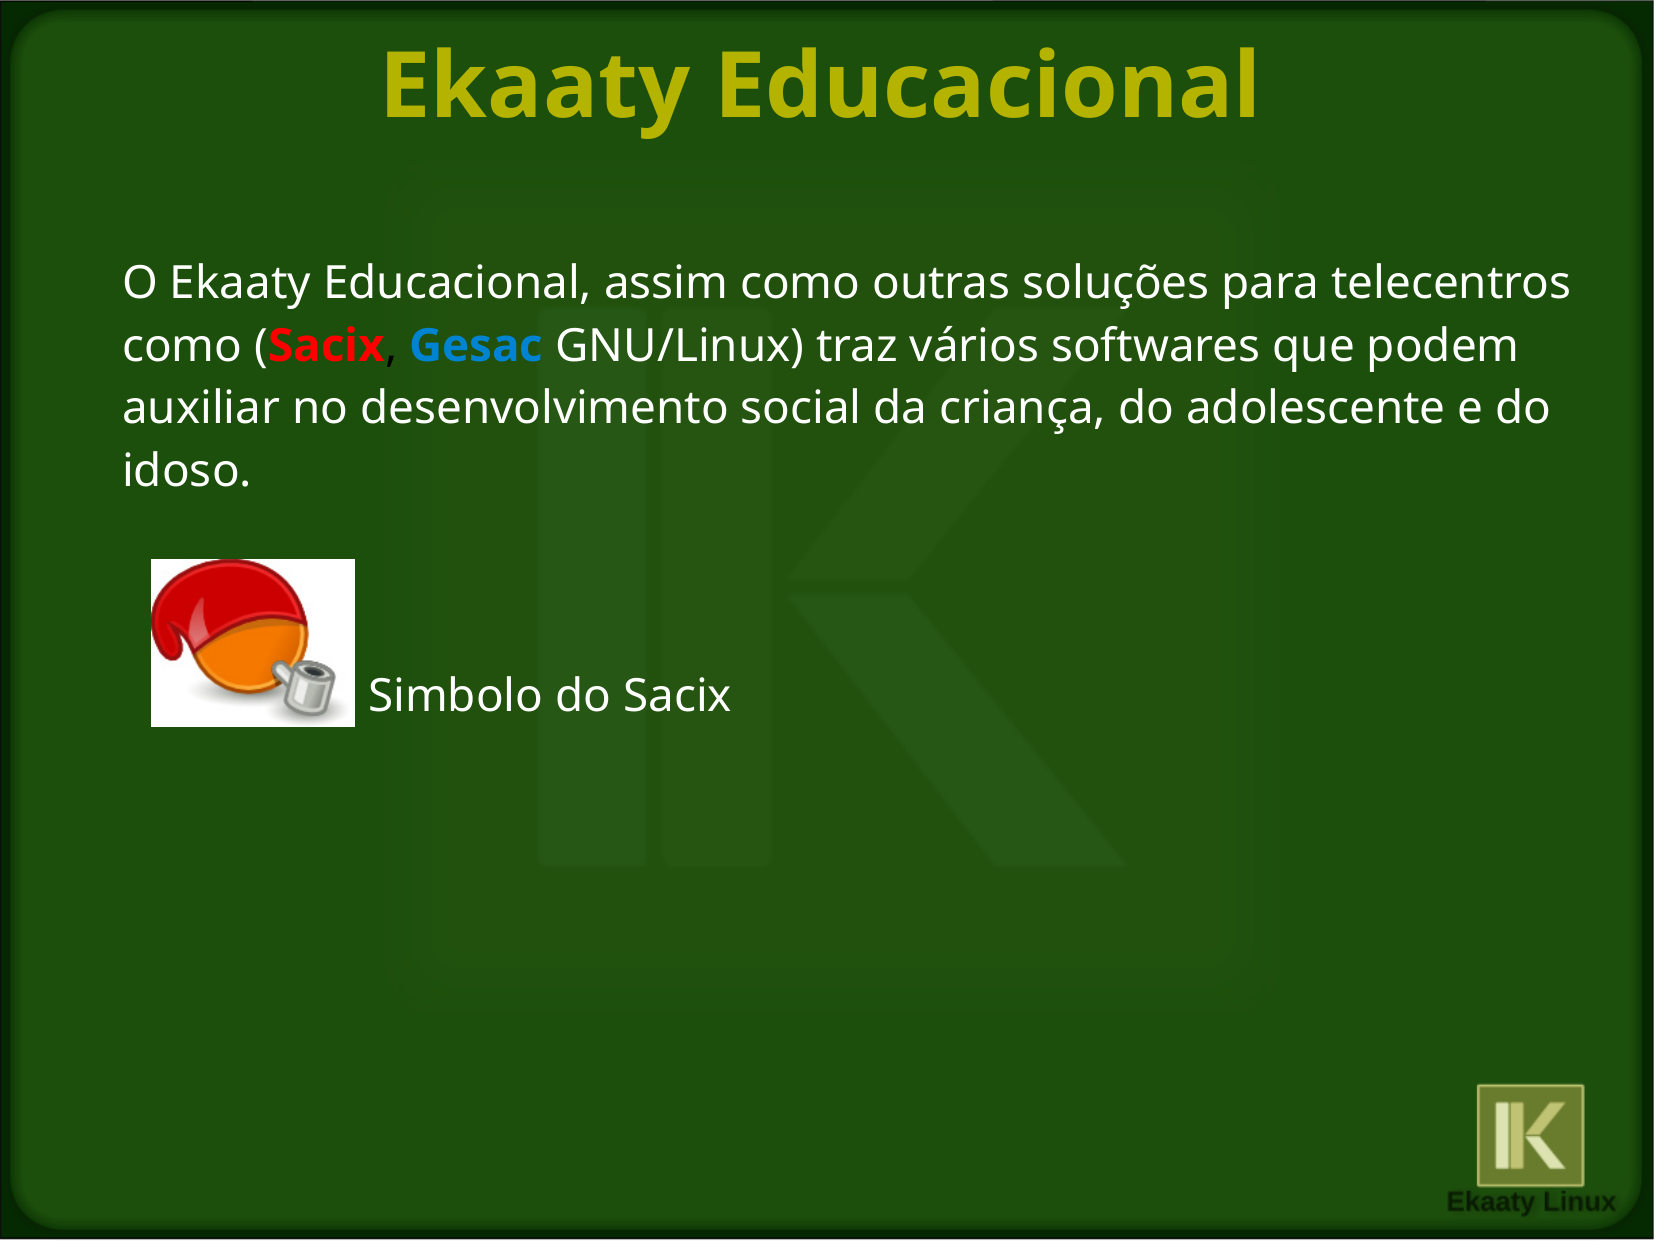

# Ekaaty Educacional
O Ekaaty Educacional, assim como outras soluções para telecentros como (Sacix, Gesac GNU/Linux) traz vários softwares que podem auxiliar no desenvolvimento social da criança, do adolescente e do idoso.
Simbolo do Sacix